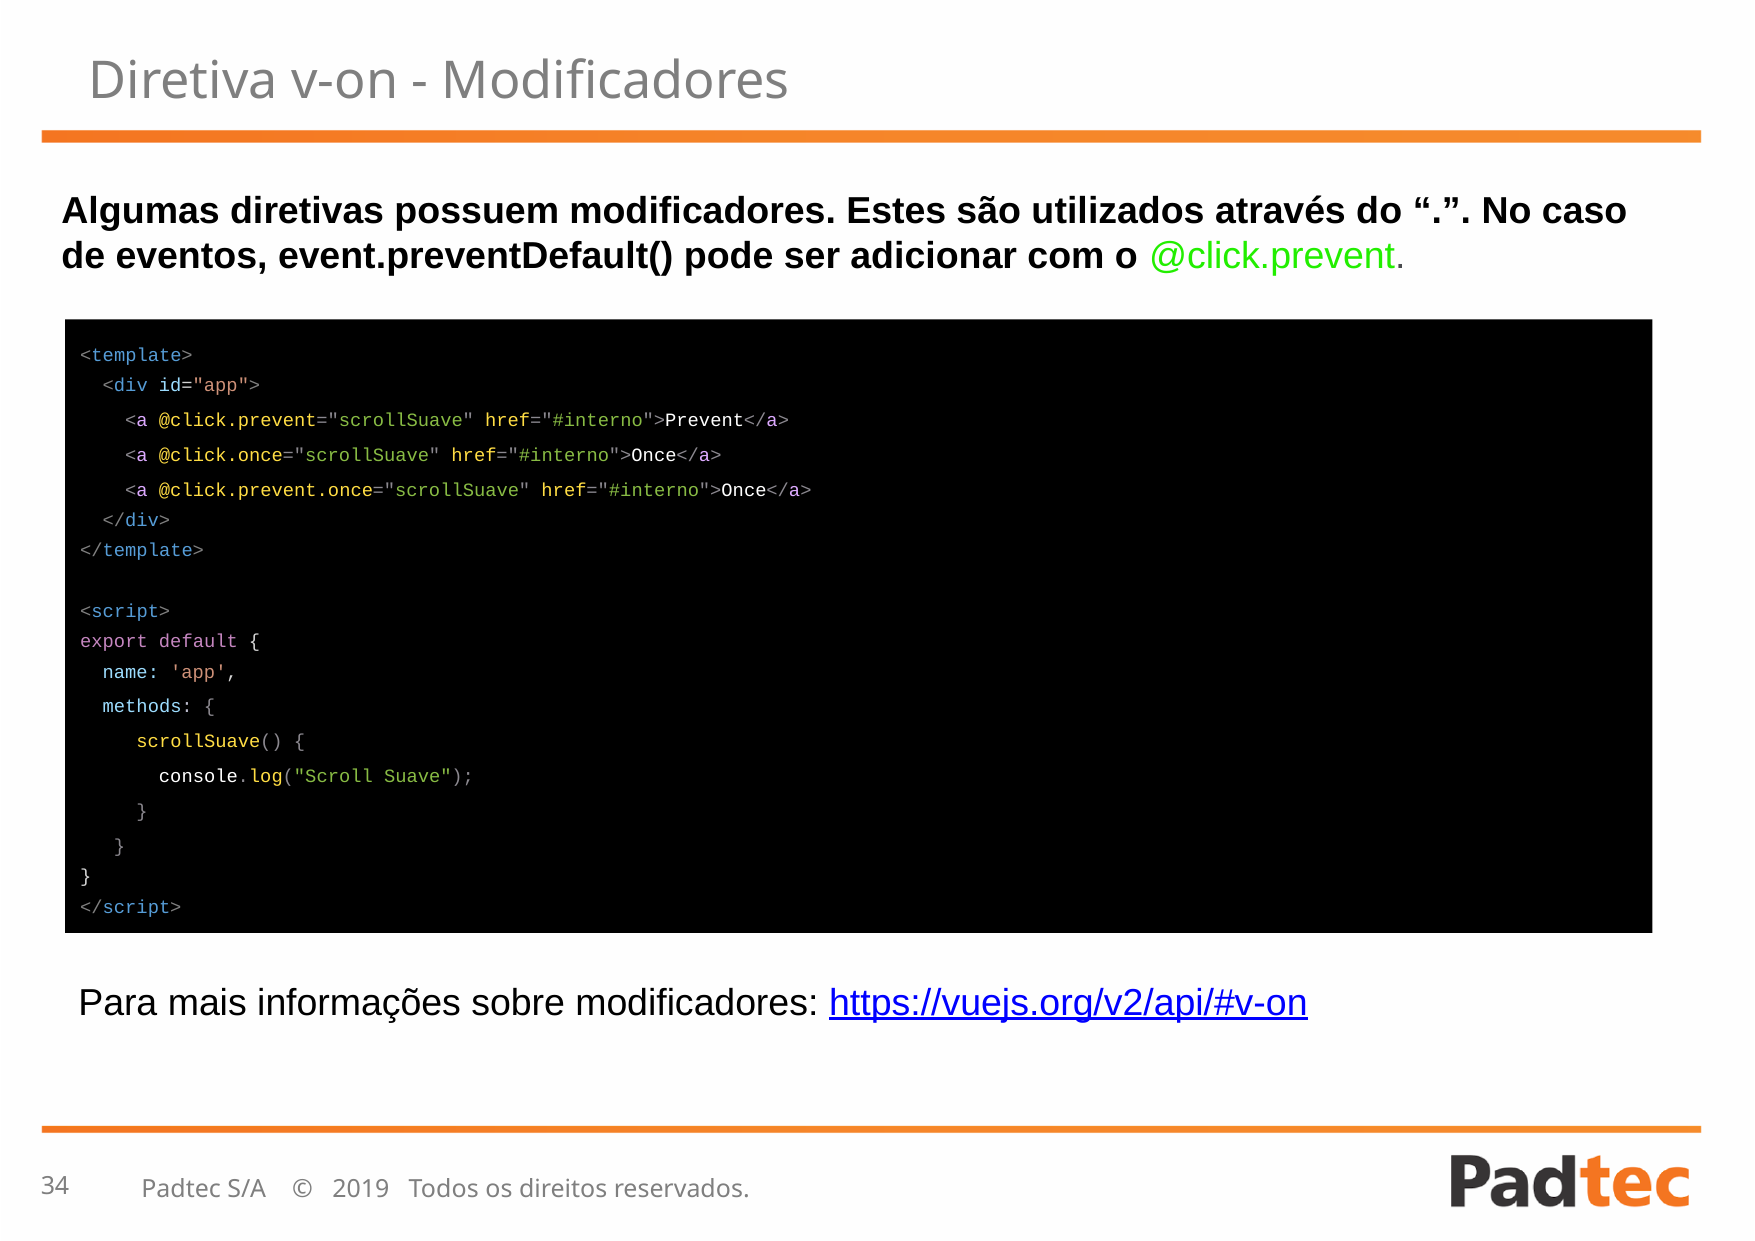

# Diretiva v-on - Modificadores
Algumas diretivas possuem modificadores. Estes são utilizados através do “.”. No caso de eventos, event.preventDefault() pode ser adicionar com o @click.prevent.
<template>
 <div id="app">
 <a @click.prevent="scrollSuave" href="#interno">Prevent</a>
 <a @click.once="scrollSuave" href="#interno">Once</a>
 <a @click.prevent.once="scrollSuave" href="#interno">Once</a>
 </div>
</template>
<script>
export default {
 name: 'app',
 methods: {
 scrollSuave() {
 console.log("Scroll Suave");
 }
 }
}
</script>
Para mais informações sobre modificadores: https://vuejs.org/v2/api/#v-on